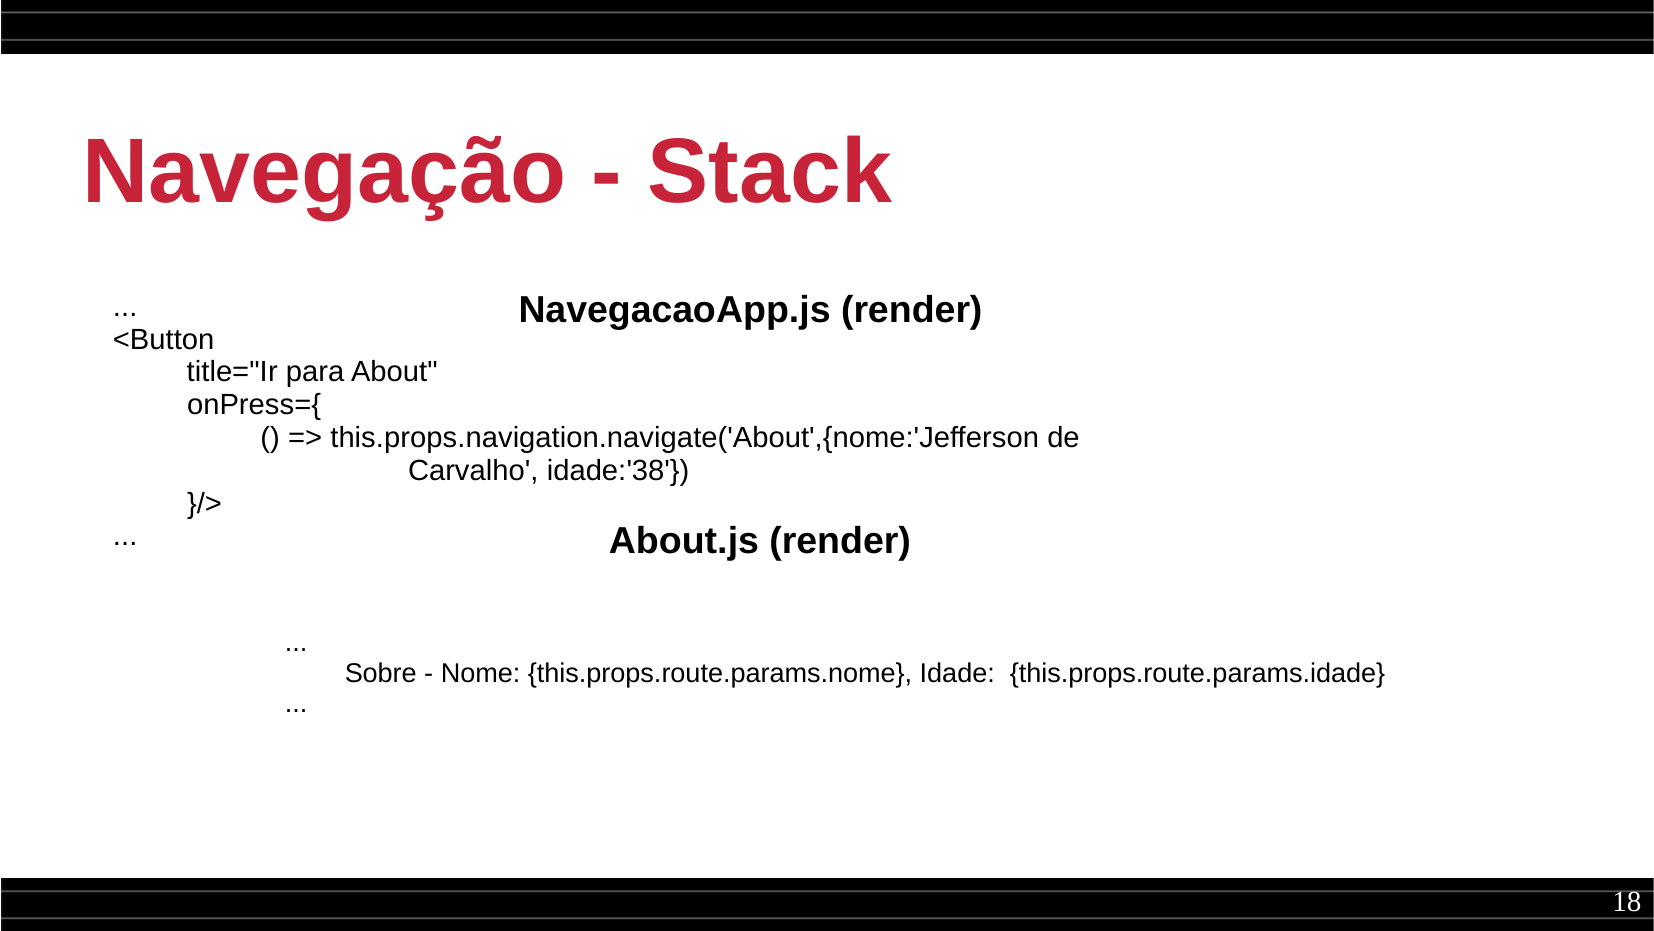

# Navegação - Stack
NavegacaoApp.js (render)
...
<Button
	title="Ir para About"
 onPress={
 	() => this.props.navigation.navigate('About',{nome:'Jefferson de 						Carvalho', idade:'38'})
 }/>
...
About.js (render)
...
 Sobre - Nome: {this.props.route.params.nome}, Idade: {this.props.route.params.idade}
...